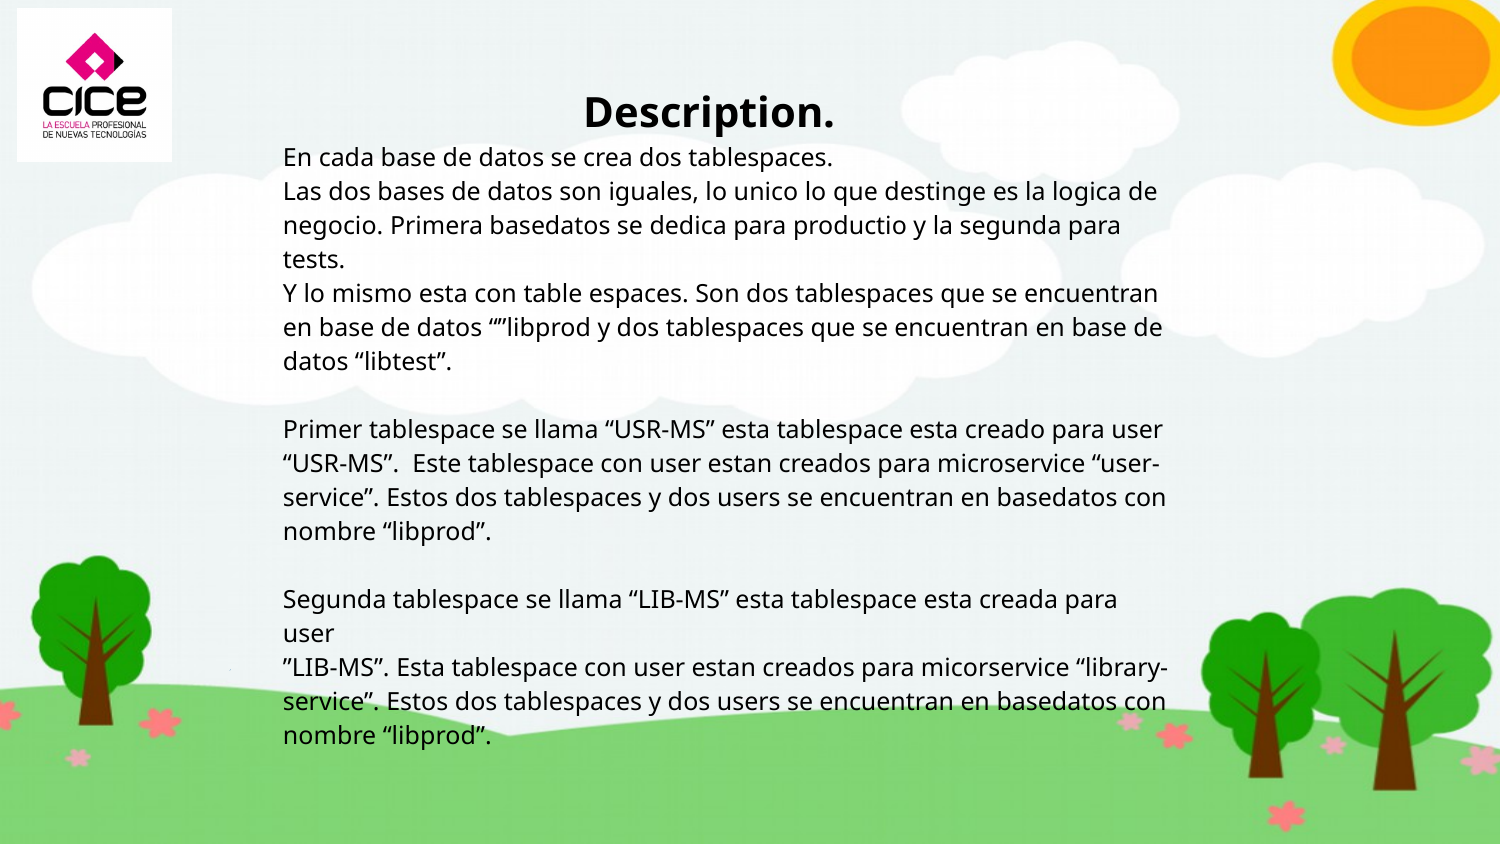

# Description. En cada base de datos se crea dos tablespaces. Las dos bases de datos son iguales, lo unico lo que destinge es la logica de negocio. Primera basedatos se dedica para productio y la segunda para tests. Y lo mismo esta con table espaces. Son dos tablespaces que se encuentran en base de datos “”libprod y dos tablespaces que se encuentran en base de datos “libtest”. Primer tablespace se llama “USR-MS” esta tablespace esta creado para user “USR-MS”. Este tablespace con user estan creados para microservice “user-service”. Estos dos tablespaces y dos users se encuentran en basedatos con nombre “libprod”. Segunda tablespace se llama “LIB-MS” esta tablespace esta creada para user ”LIB-MS”. Esta tablespace con user estan creados para micorservice “library-service”. Estos dos tablespaces y dos users se encuentran en basedatos con nombre “libprod”.